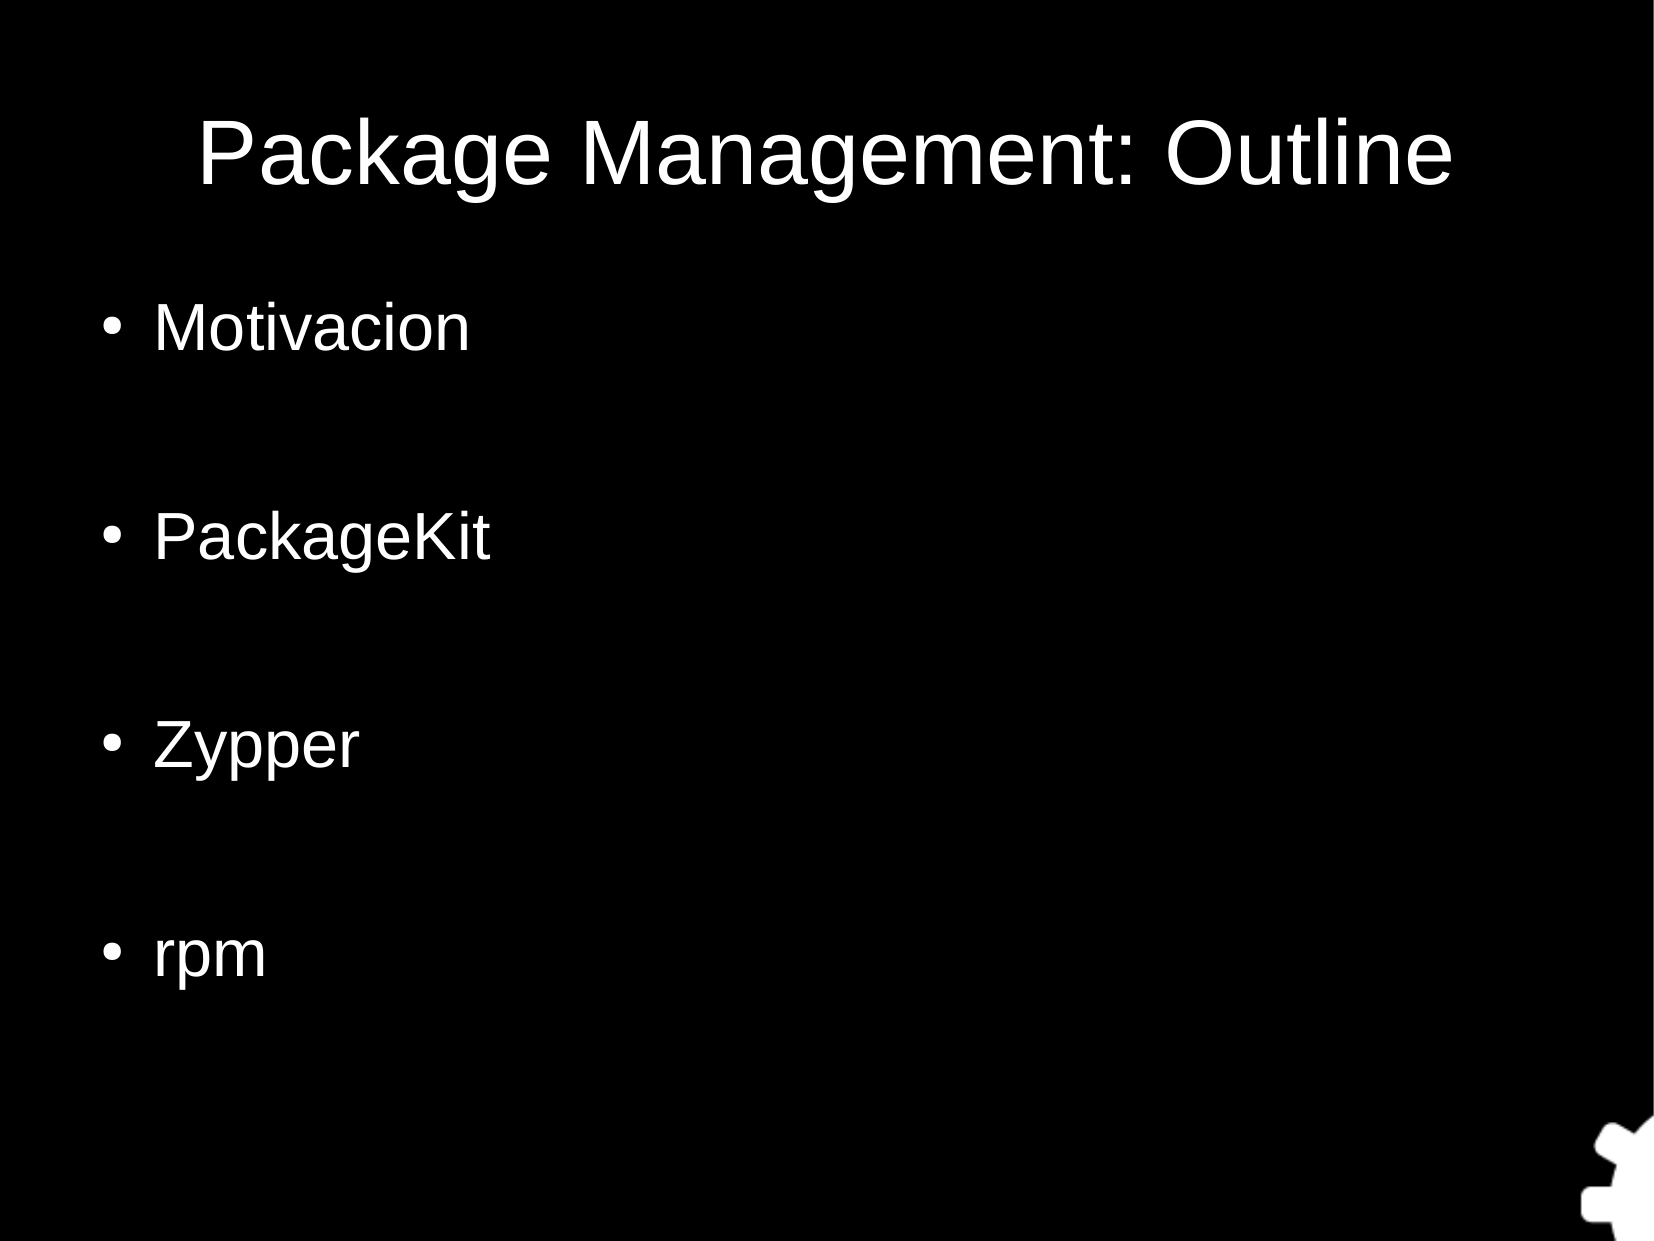

# Package Management: Outline
Motivacion
PackageKit
Zypper
rpm